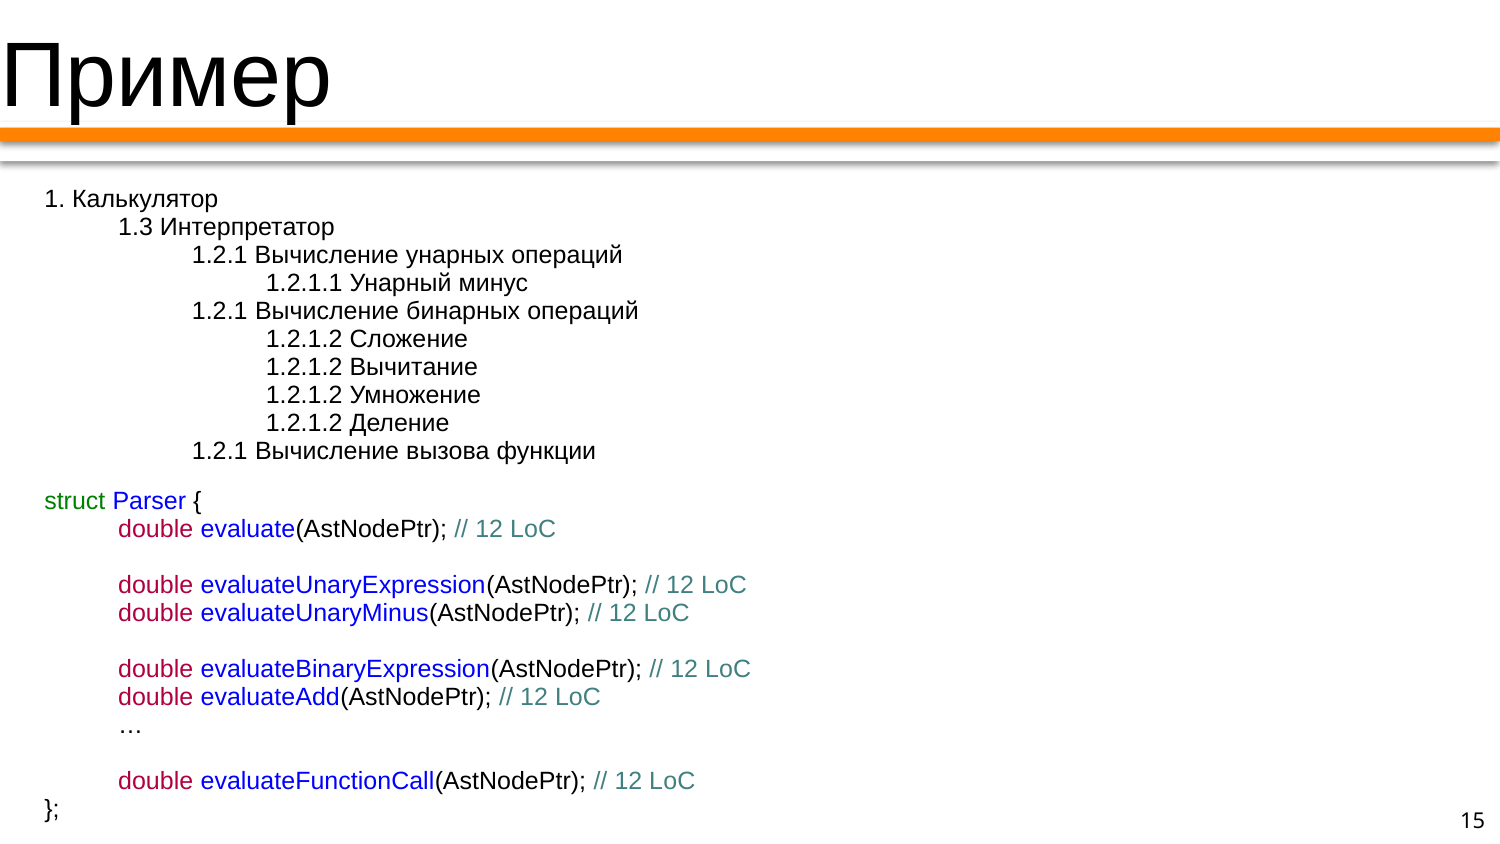

# Пример
1. Калькулятор
	1.3 Интерпретатор
		1.2.1 Вычисление унарных операций
			1.2.1.1 Унарный минус
		1.2.1 Вычисление бинарных операций
			1.2.1.2 Сложение
			1.2.1.2 Вычитание
			1.2.1.2 Умножение
			1.2.1.2 Деление
		1.2.1 Вычисление вызова функции
struct Parser {
	double evaluate(AstNodePtr); // 12 LoC
	double evaluateUnaryExpression(AstNodePtr); // 12 LoC
	double evaluateUnaryMinus(AstNodePtr); // 12 LoC
	double evaluateBinaryExpression(AstNodePtr); // 12 LoC
	double evaluateAdd(AstNodePtr); // 12 LoC
	…
	double evaluateFunctionCall(AstNodePtr); // 12 LoC
};